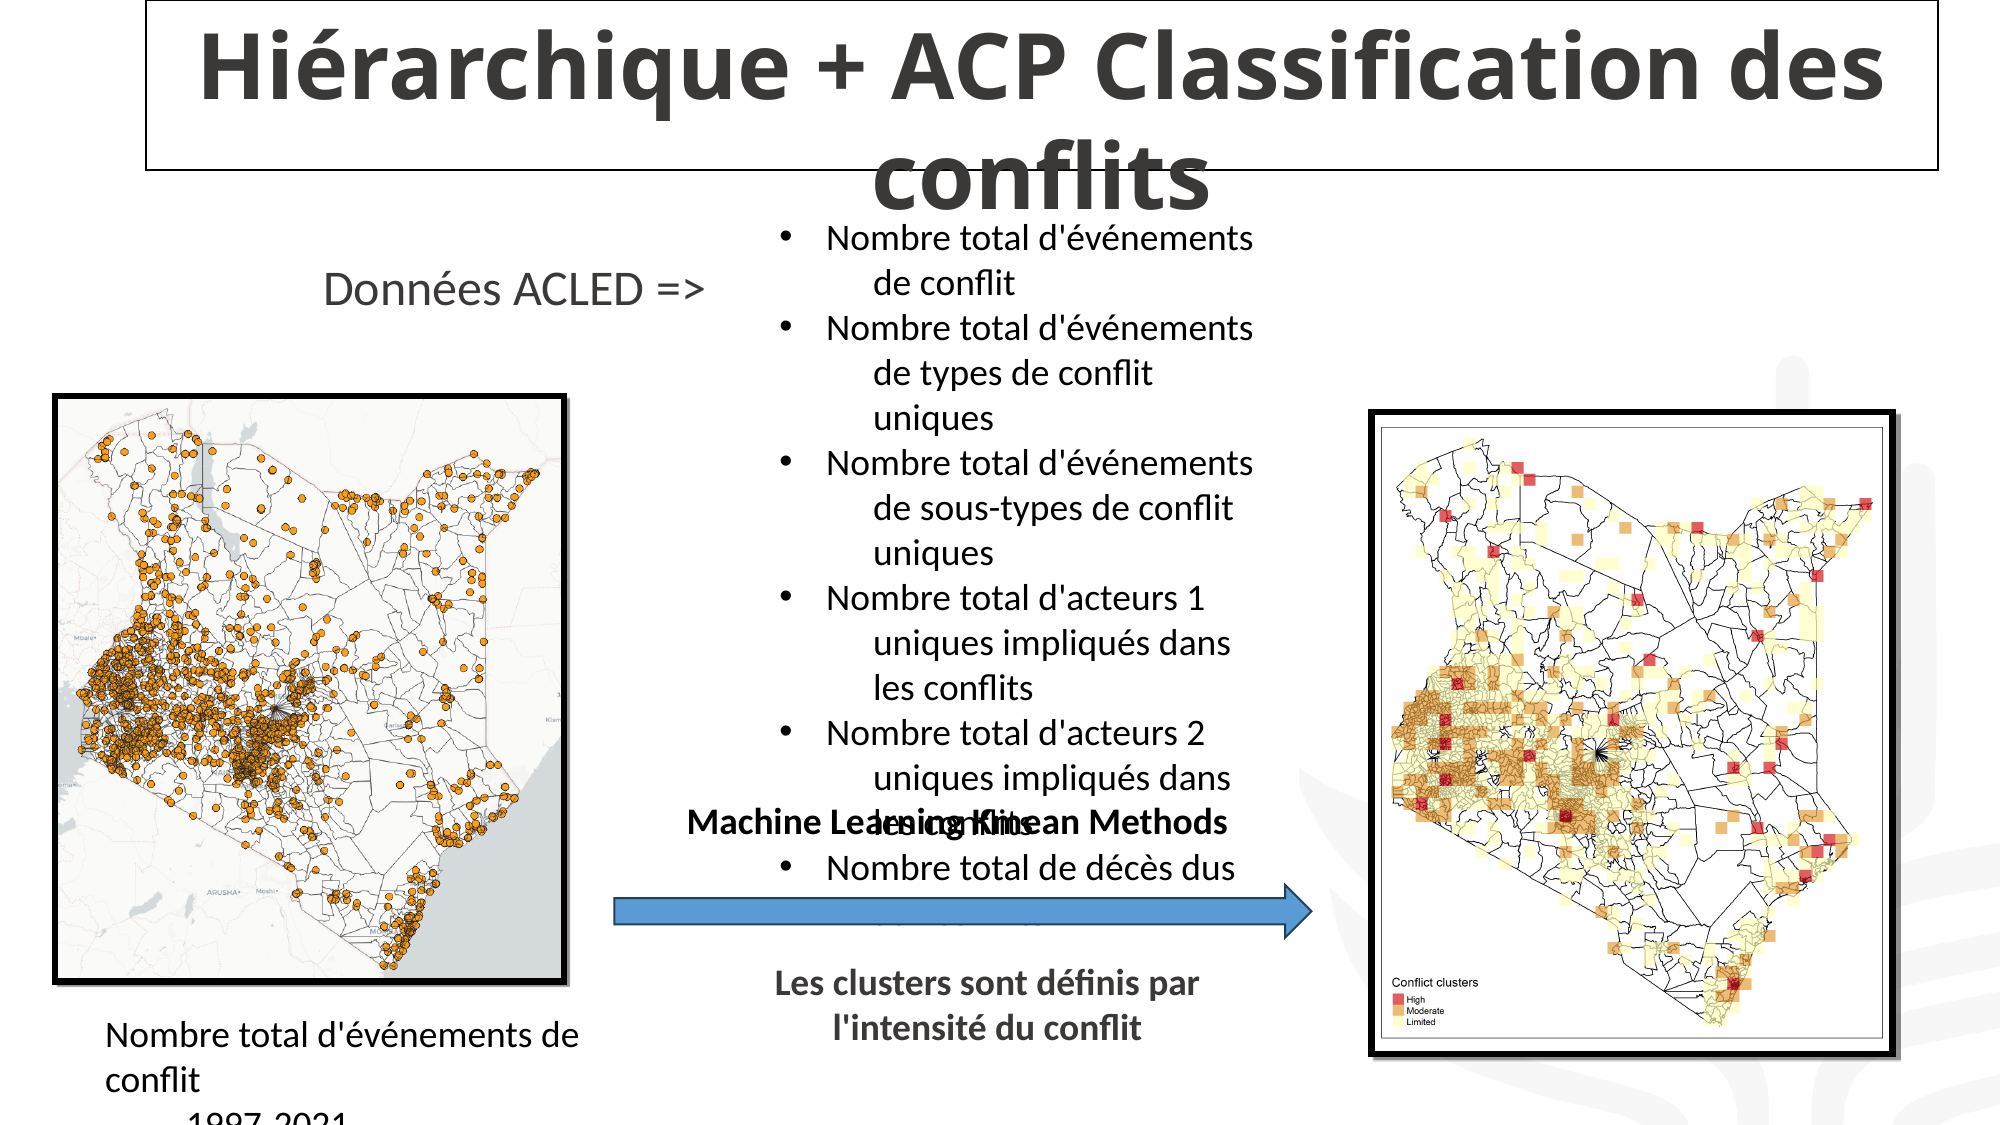

Hiérarchique + ACP Classification des conflits
Nombre total d'événements de conflit
Nombre total d'événements de types de conflit uniques
Nombre total d'événements de sous-types de conflit uniques
Nombre total d'acteurs 1 uniques impliqués dans les conflits
Nombre total d'acteurs 2 uniques impliqués dans les conflits
Nombre total de décès dus aux conflits
Données ACLED =>
Machine Learning Kmean Methods
Les clusters sont définis par l'intensité du conflit
Nombre total d'événements de conflit
1997-2021